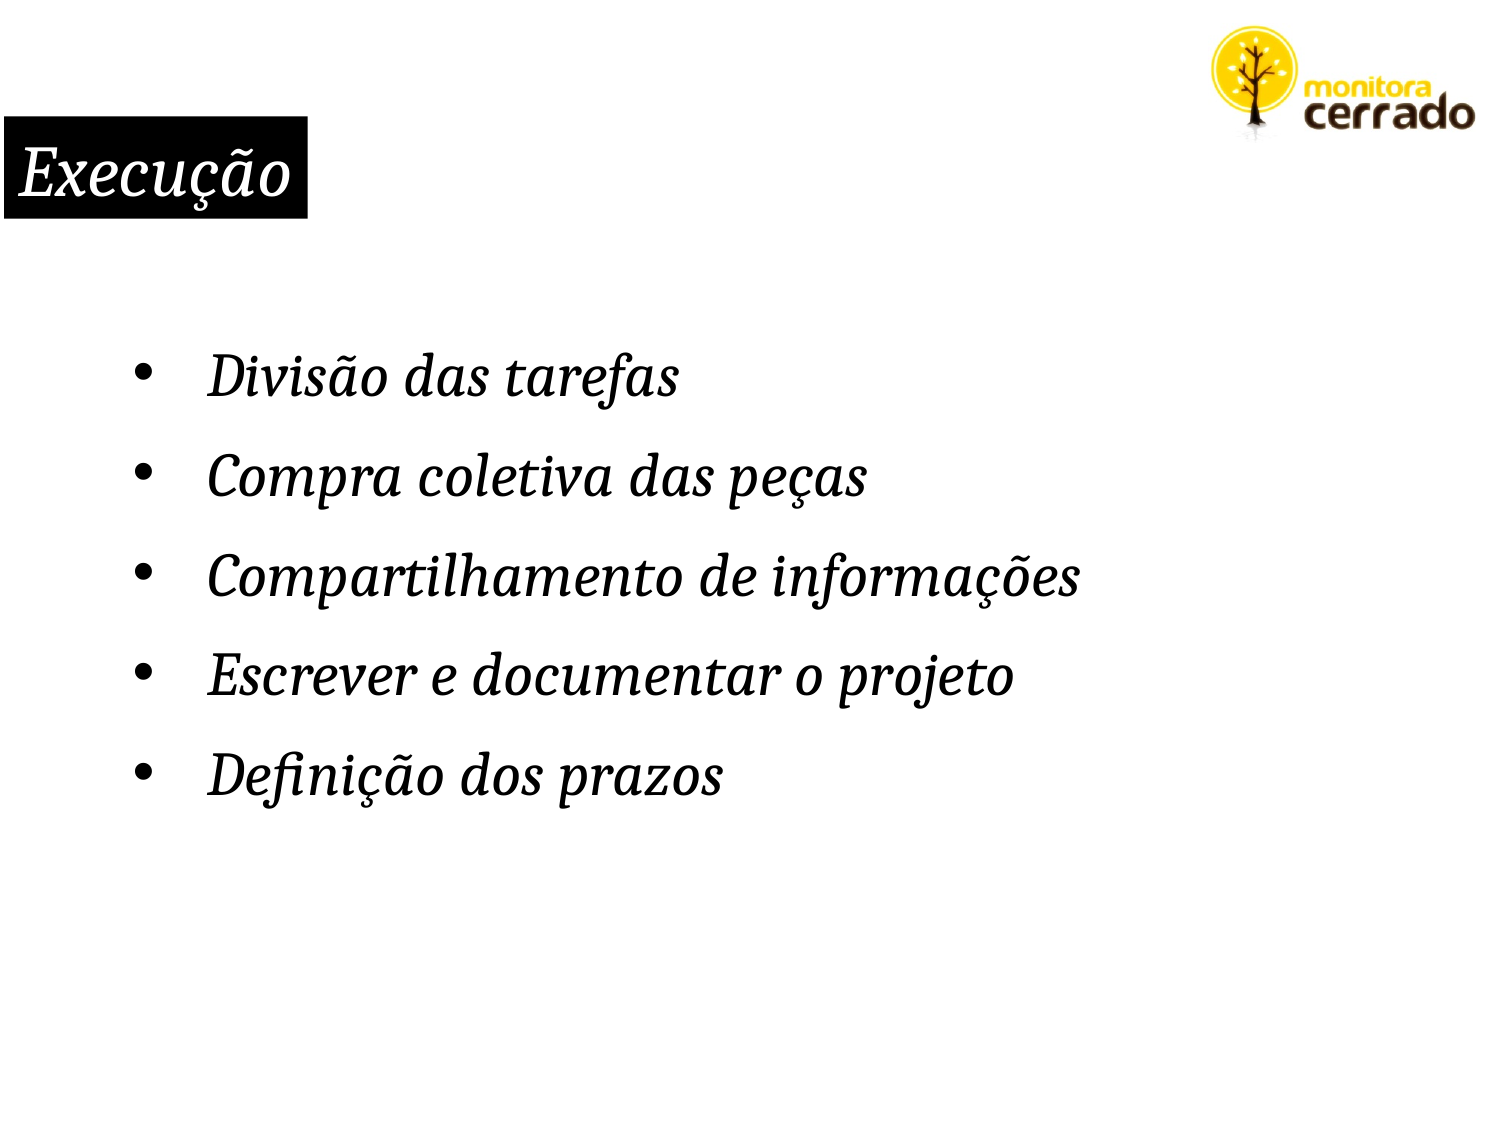

Execução
Divisão das tarefas
Compra coletiva das peças
Compartilhamento de informações
Escrever e documentar o projeto
Definição dos prazos